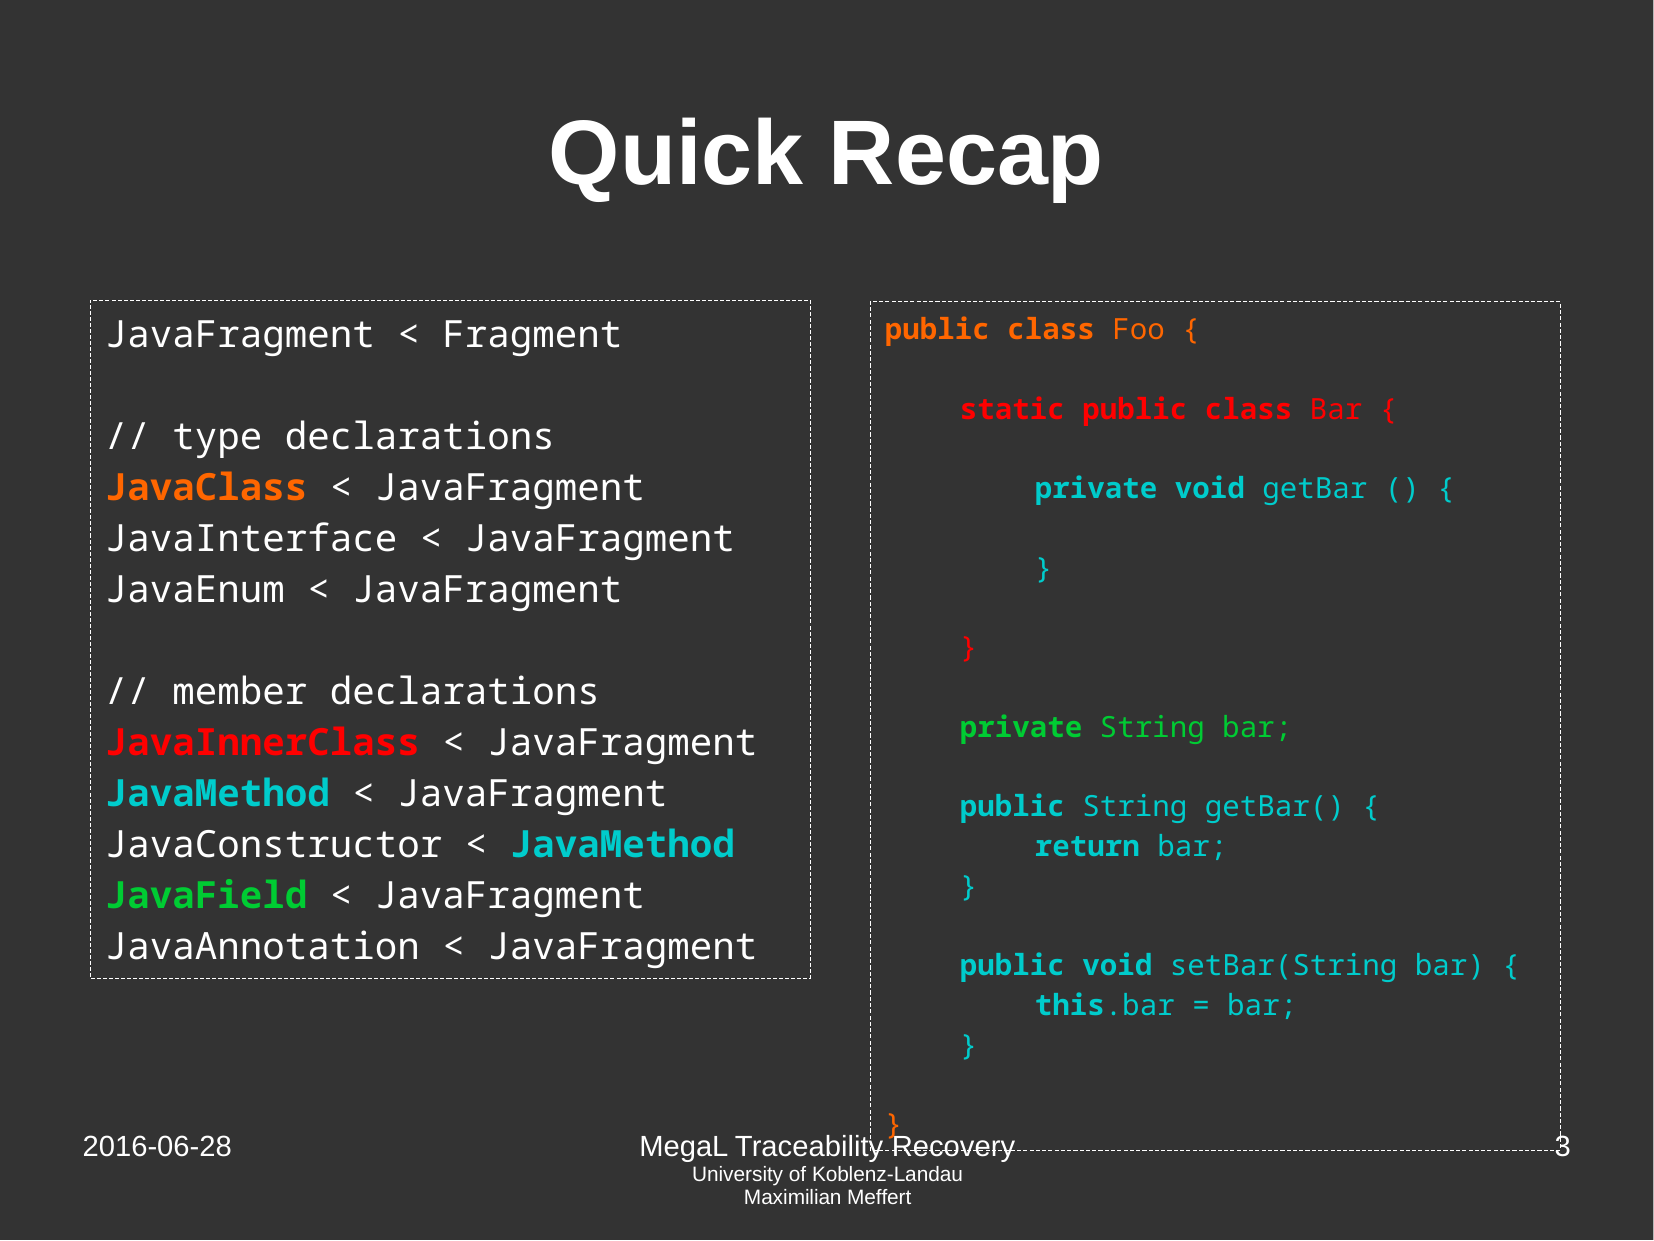

# Quick Recap
JavaFragment < Fragment
// type declarations
JavaClass < JavaFragment
JavaInterface < JavaFragment
JavaEnum < JavaFragment
// member declarations
JavaInnerClass < JavaFragment
JavaMethod < JavaFragment
JavaConstructor < JavaMethod
JavaField < JavaFragment
JavaAnnotation < JavaFragment
public class Foo {
	static public class Bar {
		private void getBar () {
		}
	}
	private String bar;
	public String getBar() {
		return bar;
	}
	public void setBar(String bar) {
		this.bar = bar;
	}
}
2016-06-28
MegaL Traceability Recovery
3